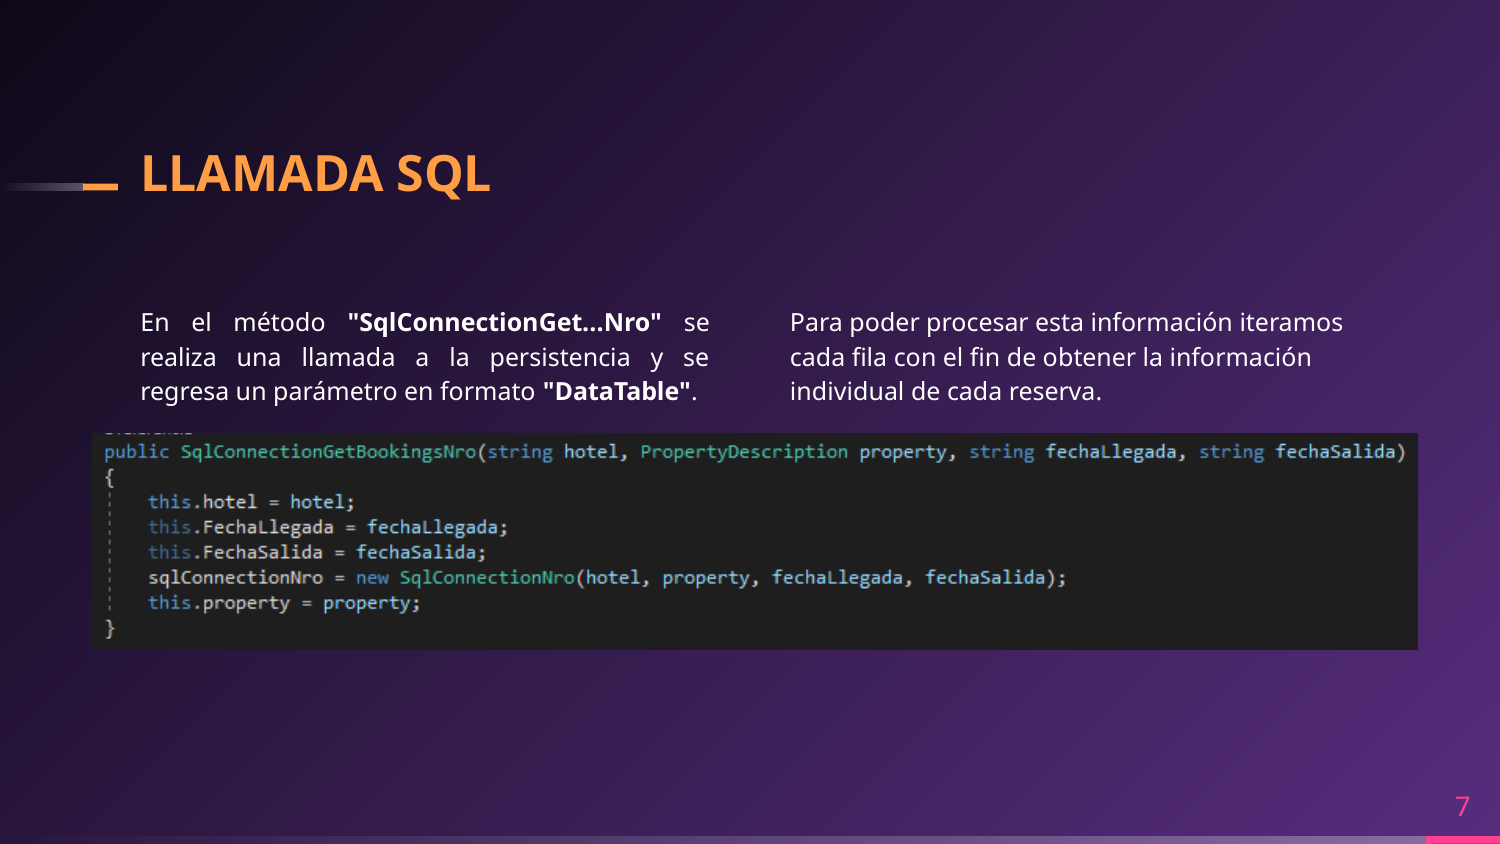

# LLAMADA SQL
En el método "SqlConnectionGet...Nro" se realiza una llamada a la persistencia y se regresa un parámetro en formato "DataTable".
Para poder procesar esta información iteramos cada fila con el fin de obtener la información individual de cada reserva.